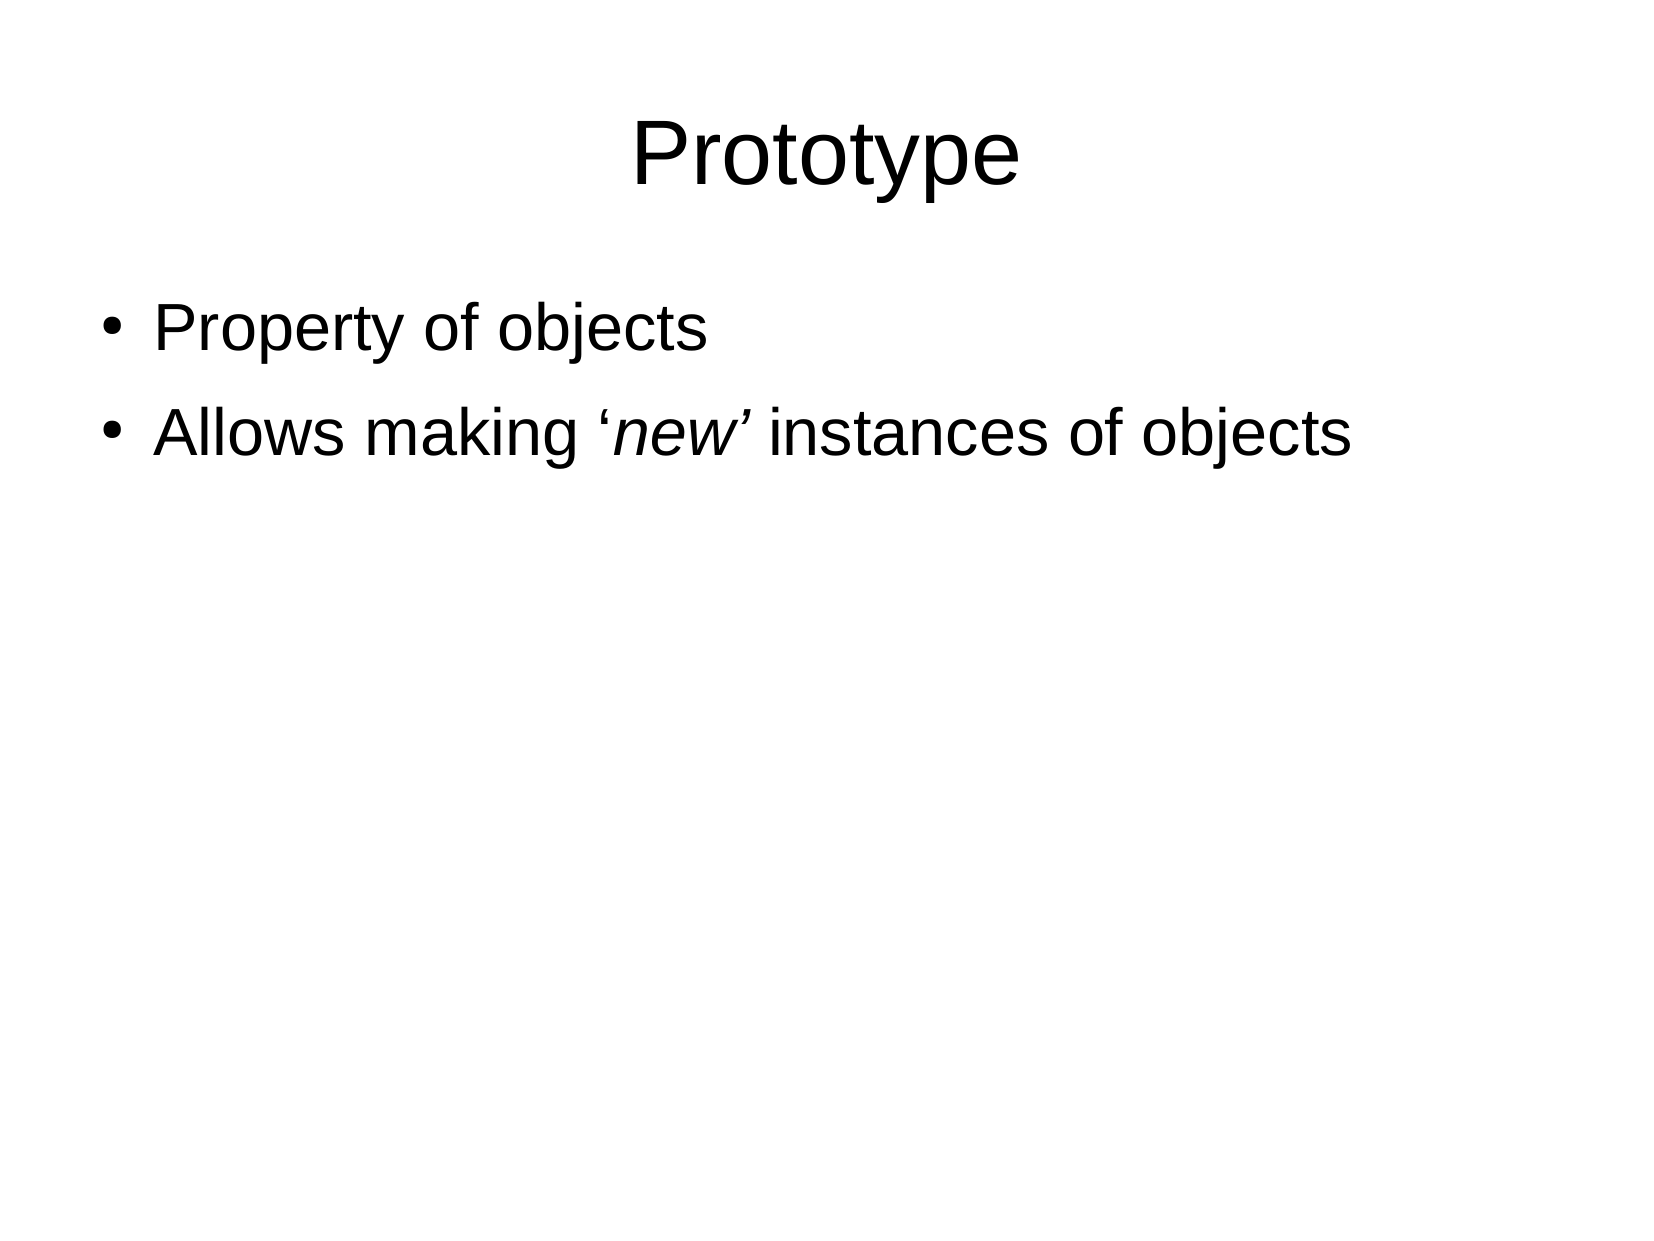

# Prototype
Property of objects
Allows making ‘new’ instances of objects